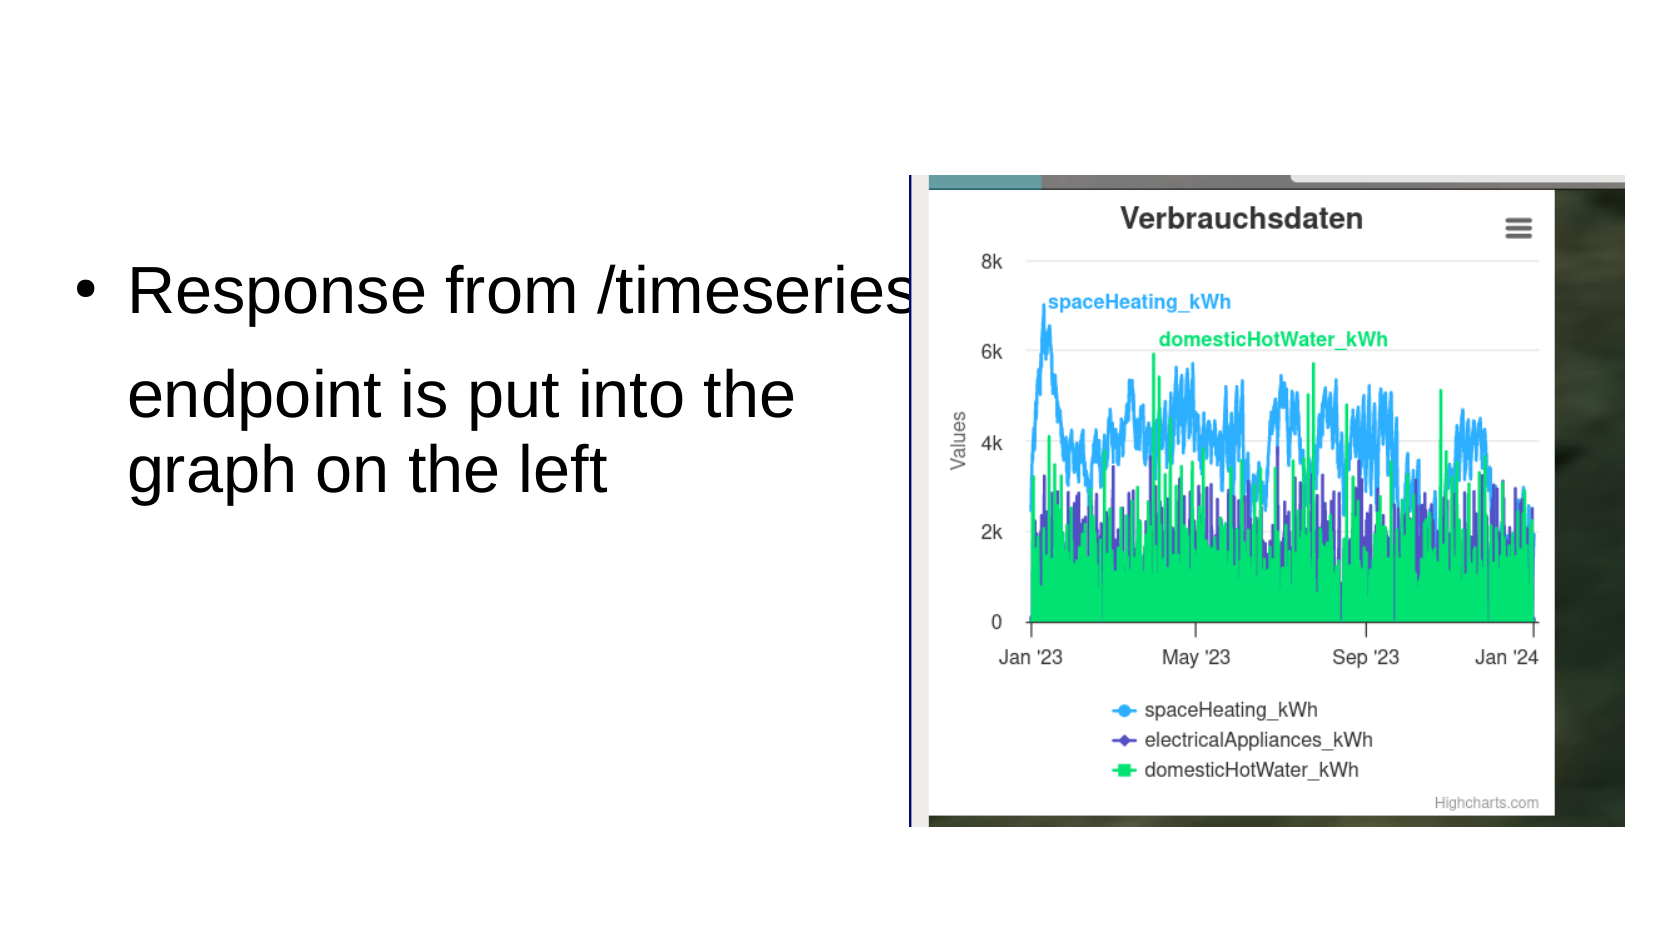

#
Response from /timeseries
endpoint is put into the graph on the left